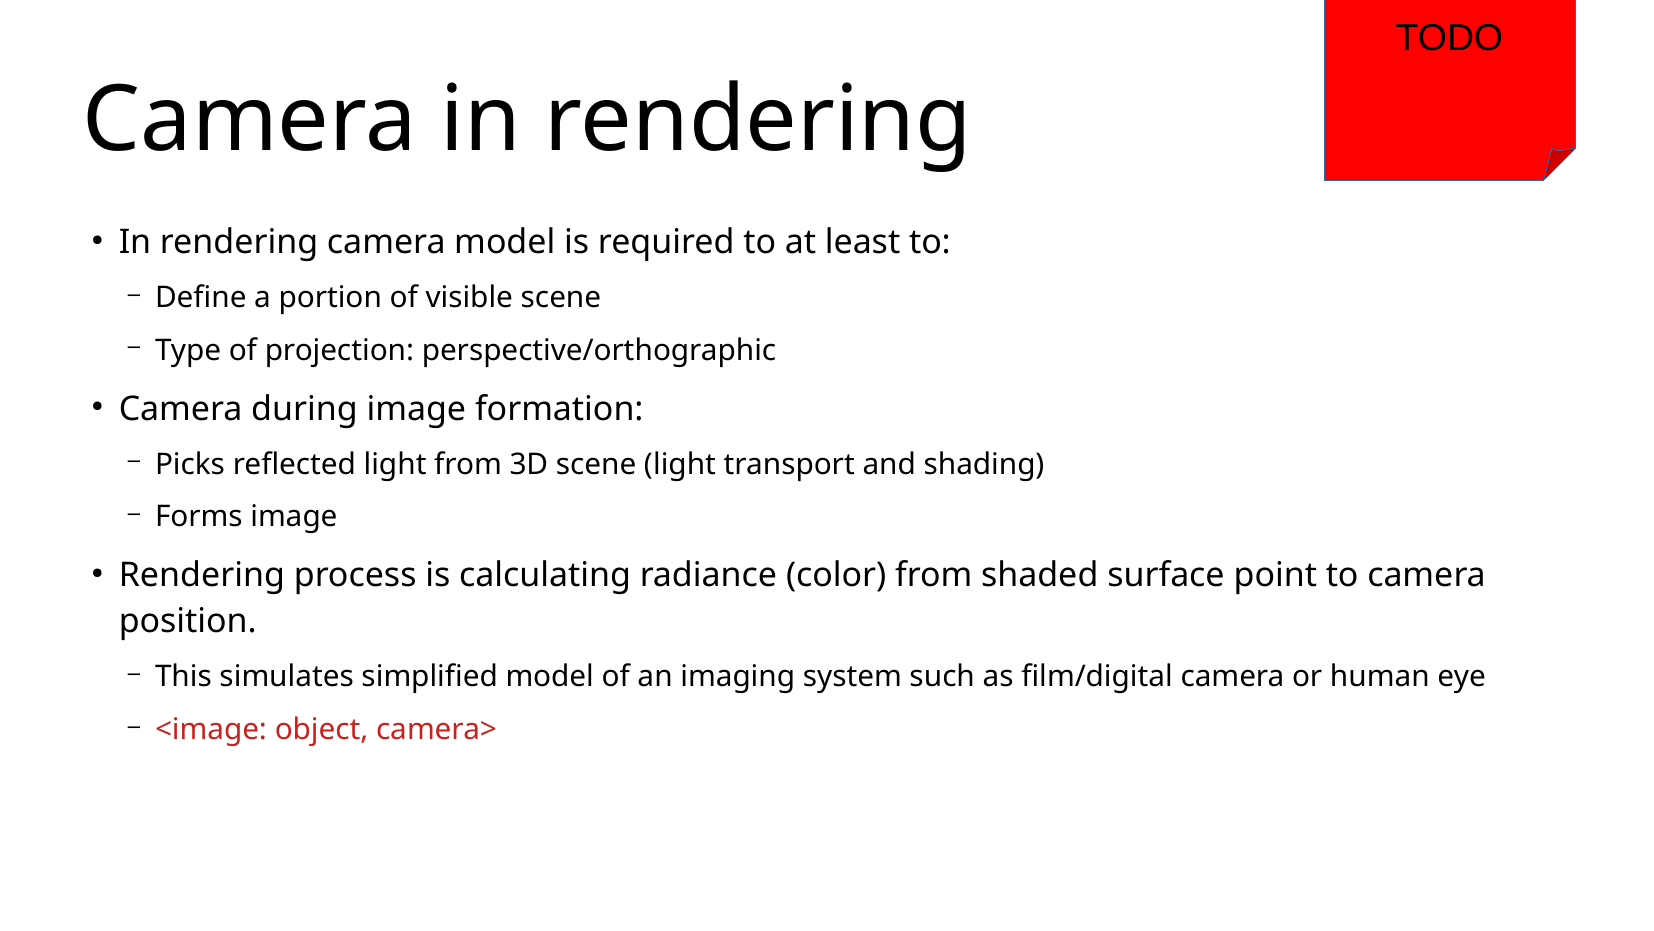

TODO
# Camera in rendering
In rendering camera model is required to at least to:
Define a portion of visible scene
Type of projection: perspective/orthographic
Camera during image formation:
Picks reflected light from 3D scene (light transport and shading)
Forms image
Rendering process is calculating radiance (color) from shaded surface point to camera position.
This simulates simplified model of an imaging system such as film/digital camera or human eye
<image: object, camera>